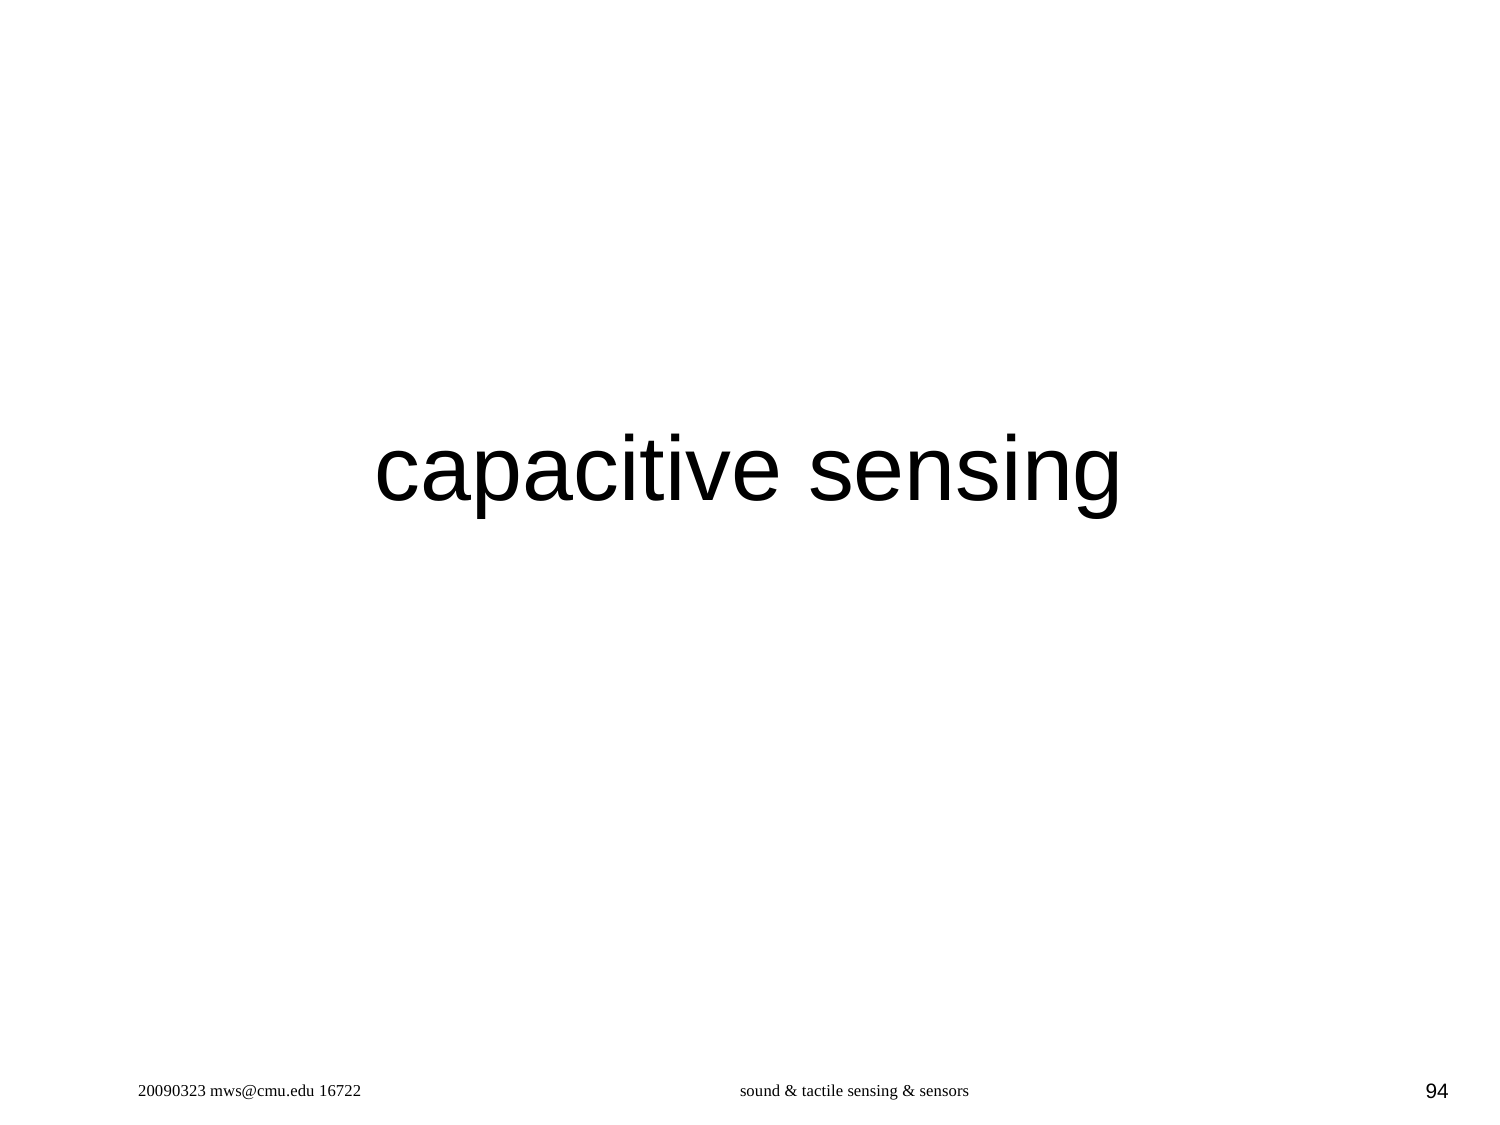

# capacitive sensing
94
20090323 mws@cmu.edu 16722
sound & tactile sensing & sensors